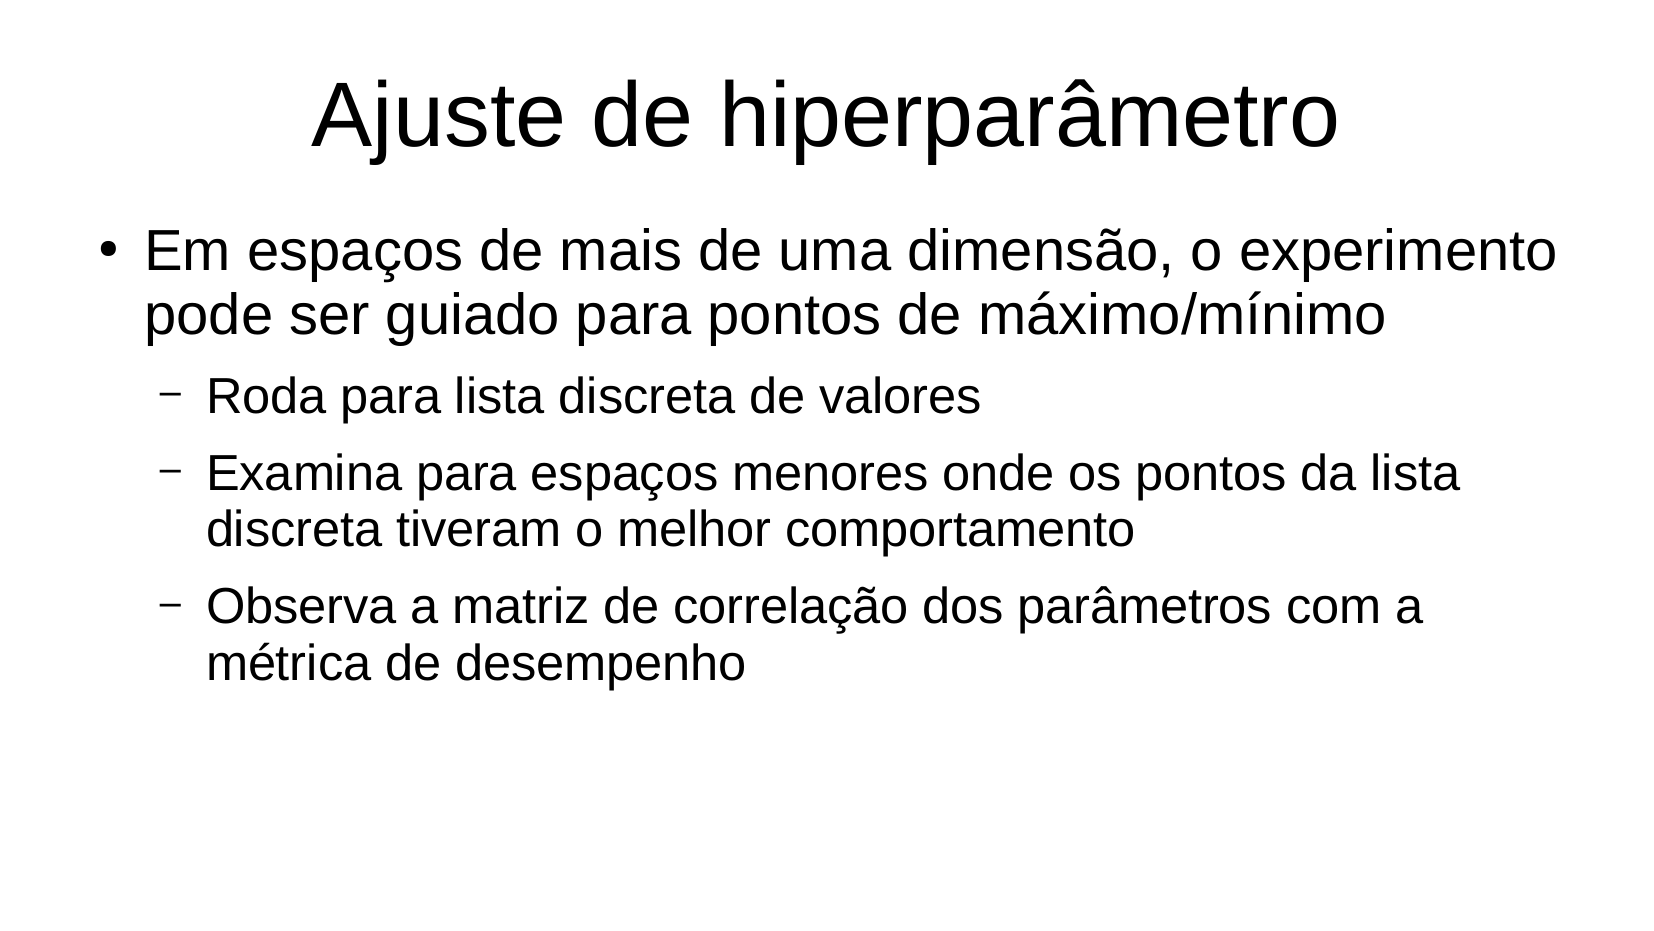

# Ajuste de hiperparâmetro
Em espaços de mais de uma dimensão, o experimento pode ser guiado para pontos de máximo/mínimo
Roda para lista discreta de valores
Examina para espaços menores onde os pontos da lista discreta tiveram o melhor comportamento
Observa a matriz de correlação dos parâmetros com a métrica de desempenho